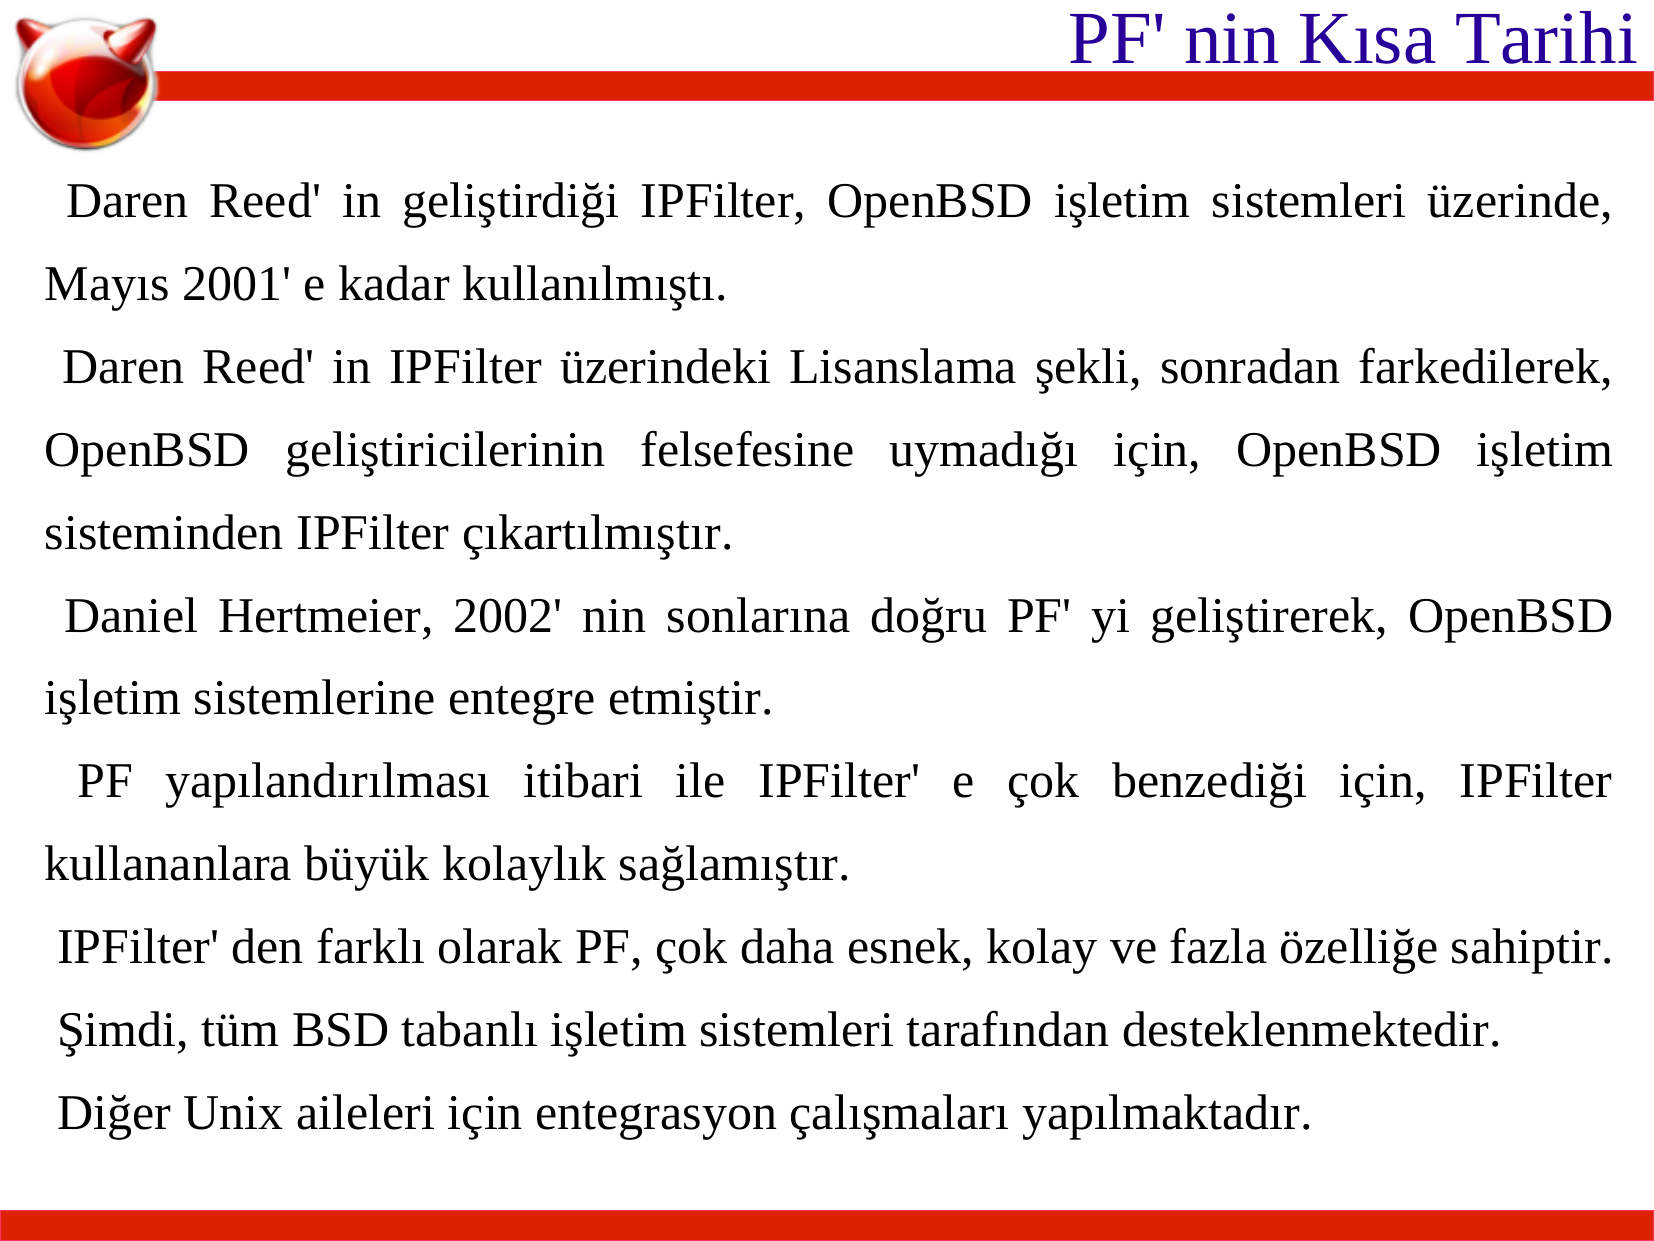

PF' nin Kısa Tarihi
 Daren Reed' in geliştirdiği IPFilter, OpenBSD işletim sistemleri üzerinde, Mayıs 2001' e kadar kullanılmıştı.
 Daren Reed' in IPFilter üzerindeki Lisanslama şekli, sonradan farkedilerek, OpenBSD geliştiricilerinin felsefesine uymadığı için, OpenBSD işletim sisteminden IPFilter çıkartılmıştır.
 Daniel Hertmeier, 2002' nin sonlarına doğru PF' yi geliştirerek, OpenBSD işletim sistemlerine entegre etmiştir.
 PF yapılandırılması itibari ile IPFilter' e çok benzediği için, IPFilter kullananlara büyük kolaylık sağlamıştır.
 IPFilter' den farklı olarak PF, çok daha esnek, kolay ve fazla özelliğe sahiptir.
 Şimdi, tüm BSD tabanlı işletim sistemleri tarafından desteklenmektedir.
 Diğer Unix aileleri için entegrasyon çalışmaları yapılmaktadır.